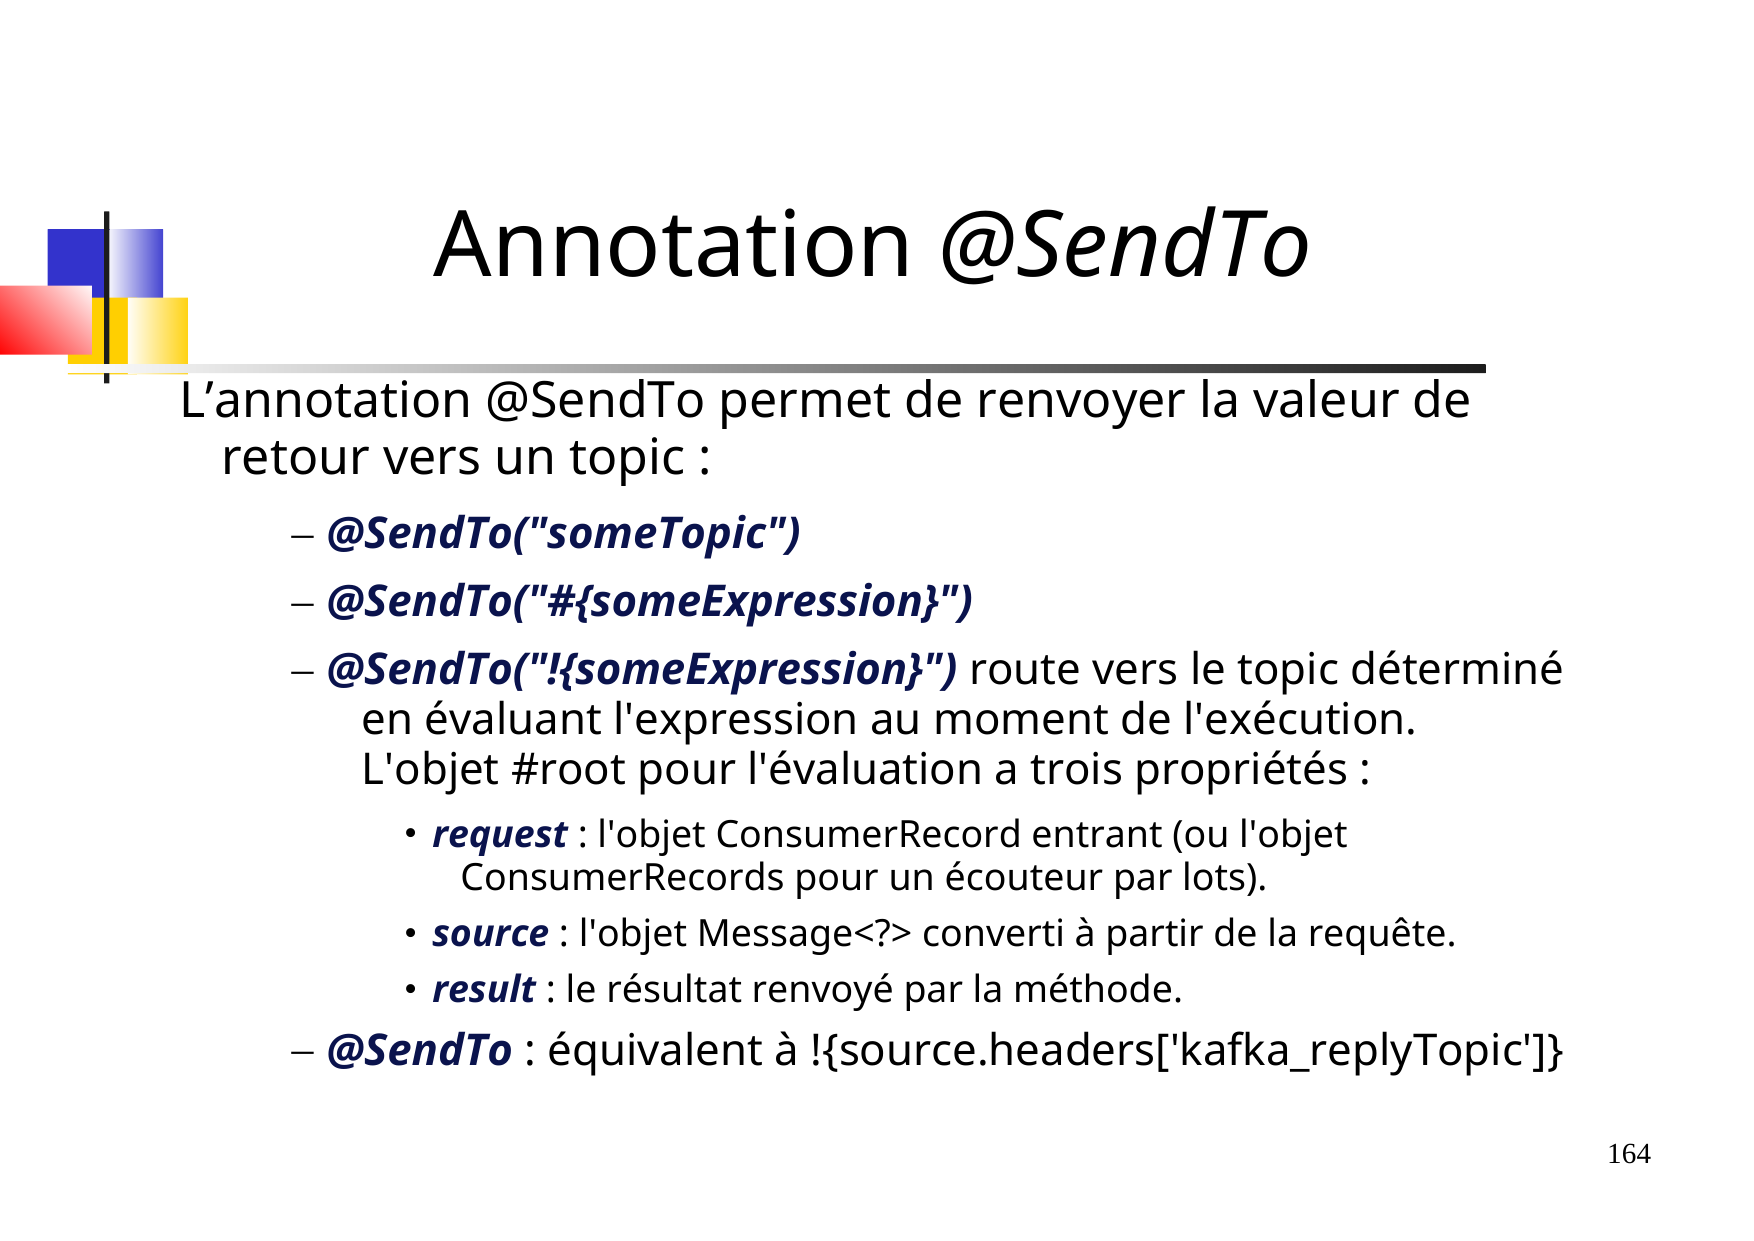

# Annotation @SendTo
L’annotation @SendTo permet de renvoyer la valeur de retour vers un topic :
@SendTo("someTopic")
@SendTo("#{someExpression}")
@SendTo("!{someExpression}") route vers le topic déterminé en évaluant l'expression au moment de l'exécution. L'objet #root pour l'évaluation a trois propriétés :
request : l'objet ConsumerRecord entrant (ou l'objet ConsumerRecords pour un écouteur par lots).
source : l'objet Message<?> converti à partir de la requête.
result : le résultat renvoyé par la méthode.
@SendTo : équivalent à !{source.headers['kafka_replyTopic']}